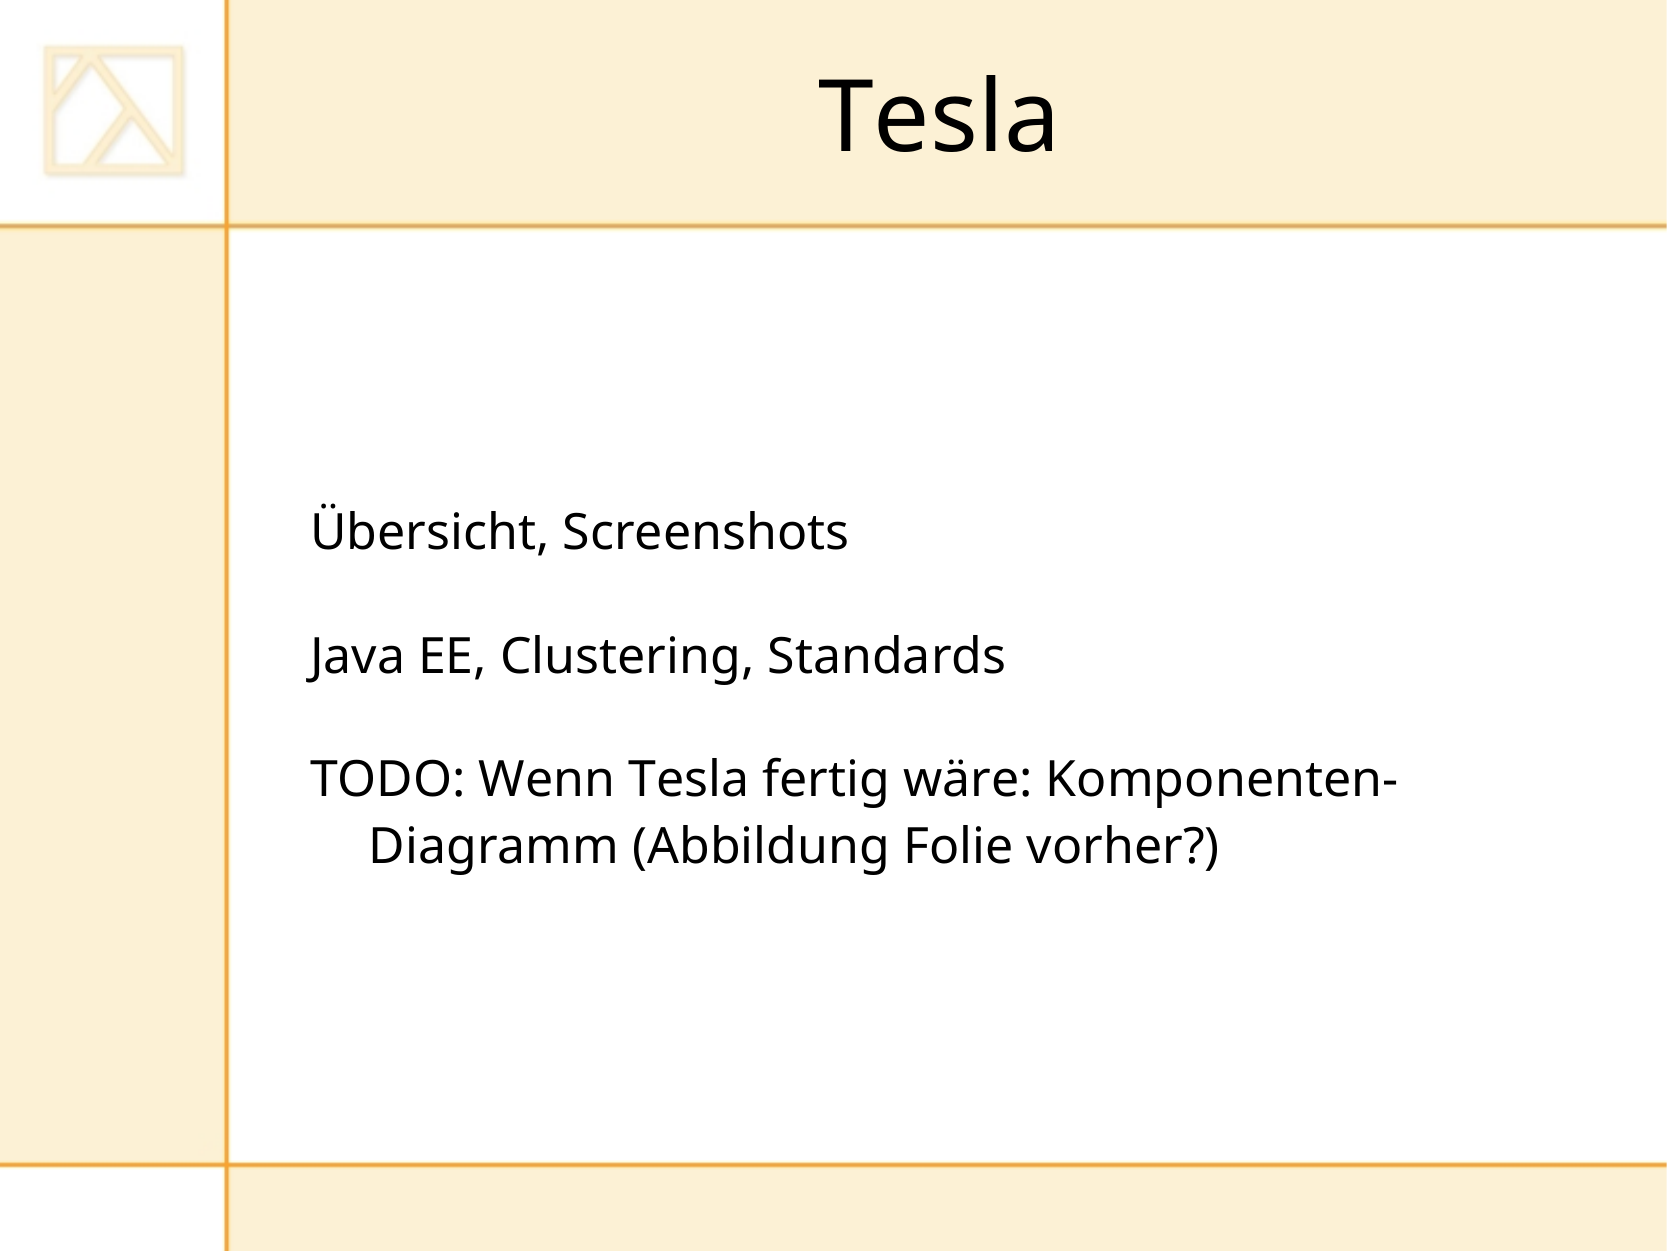

# Tesla
Übersicht, Screenshots
Java EE, Clustering, Standards
TODO: Wenn Tesla fertig wäre: Komponenten-Diagramm (Abbildung Folie vorher?)